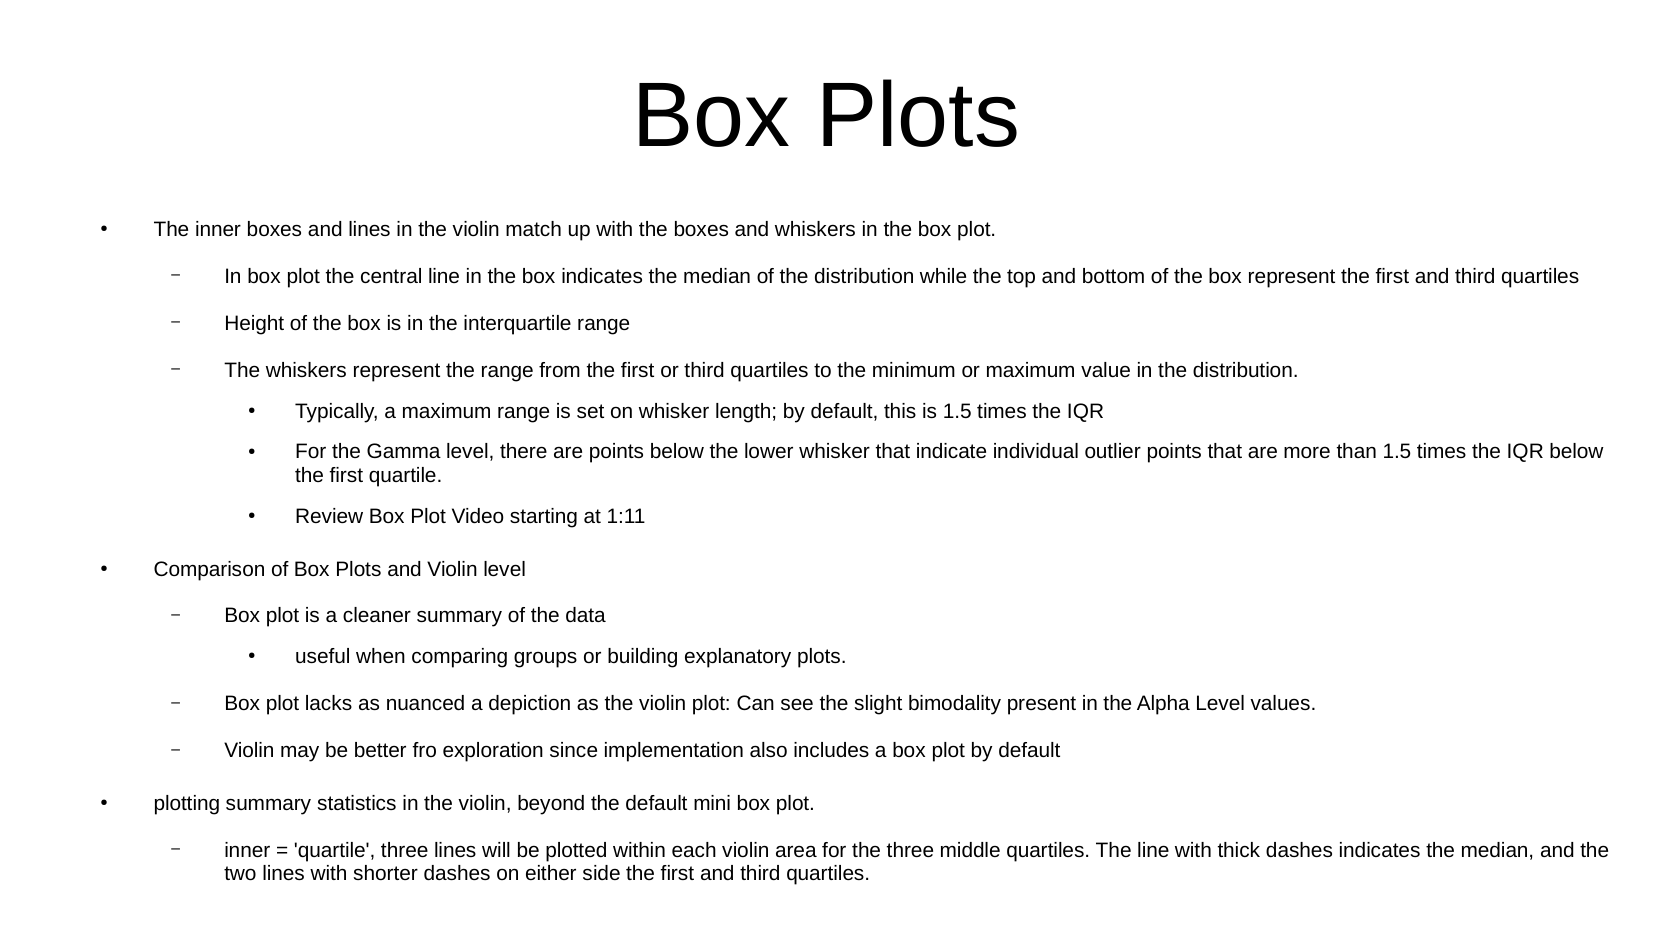

# Box Plots
The inner boxes and lines in the violin match up with the boxes and whiskers in the box plot.
In box plot the central line in the box indicates the median of the distribution while the top and bottom of the box represent the first and third quartiles
Height of the box is in the interquartile range
The whiskers represent the range from the first or third quartiles to the minimum or maximum value in the distribution.
Typically, a maximum range is set on whisker length; by default, this is 1.5 times the IQR
For the Gamma level, there are points below the lower whisker that indicate individual outlier points that are more than 1.5 times the IQR below the first quartile.
Review Box Plot Video starting at 1:11
Comparison of Box Plots and Violin level
Box plot is a cleaner summary of the data
useful when comparing groups or building explanatory plots.
Box plot lacks as nuanced a depiction as the violin plot: Can see the slight bimodality present in the Alpha Level values.
Violin may be better fro exploration since implementation also includes a box plot by default
plotting summary statistics in the violin, beyond the default mini box plot.
inner = 'quartile', three lines will be plotted within each violin area for the three middle quartiles. The line with thick dashes indicates the median, and the two lines with shorter dashes on either side the first and third quartiles.